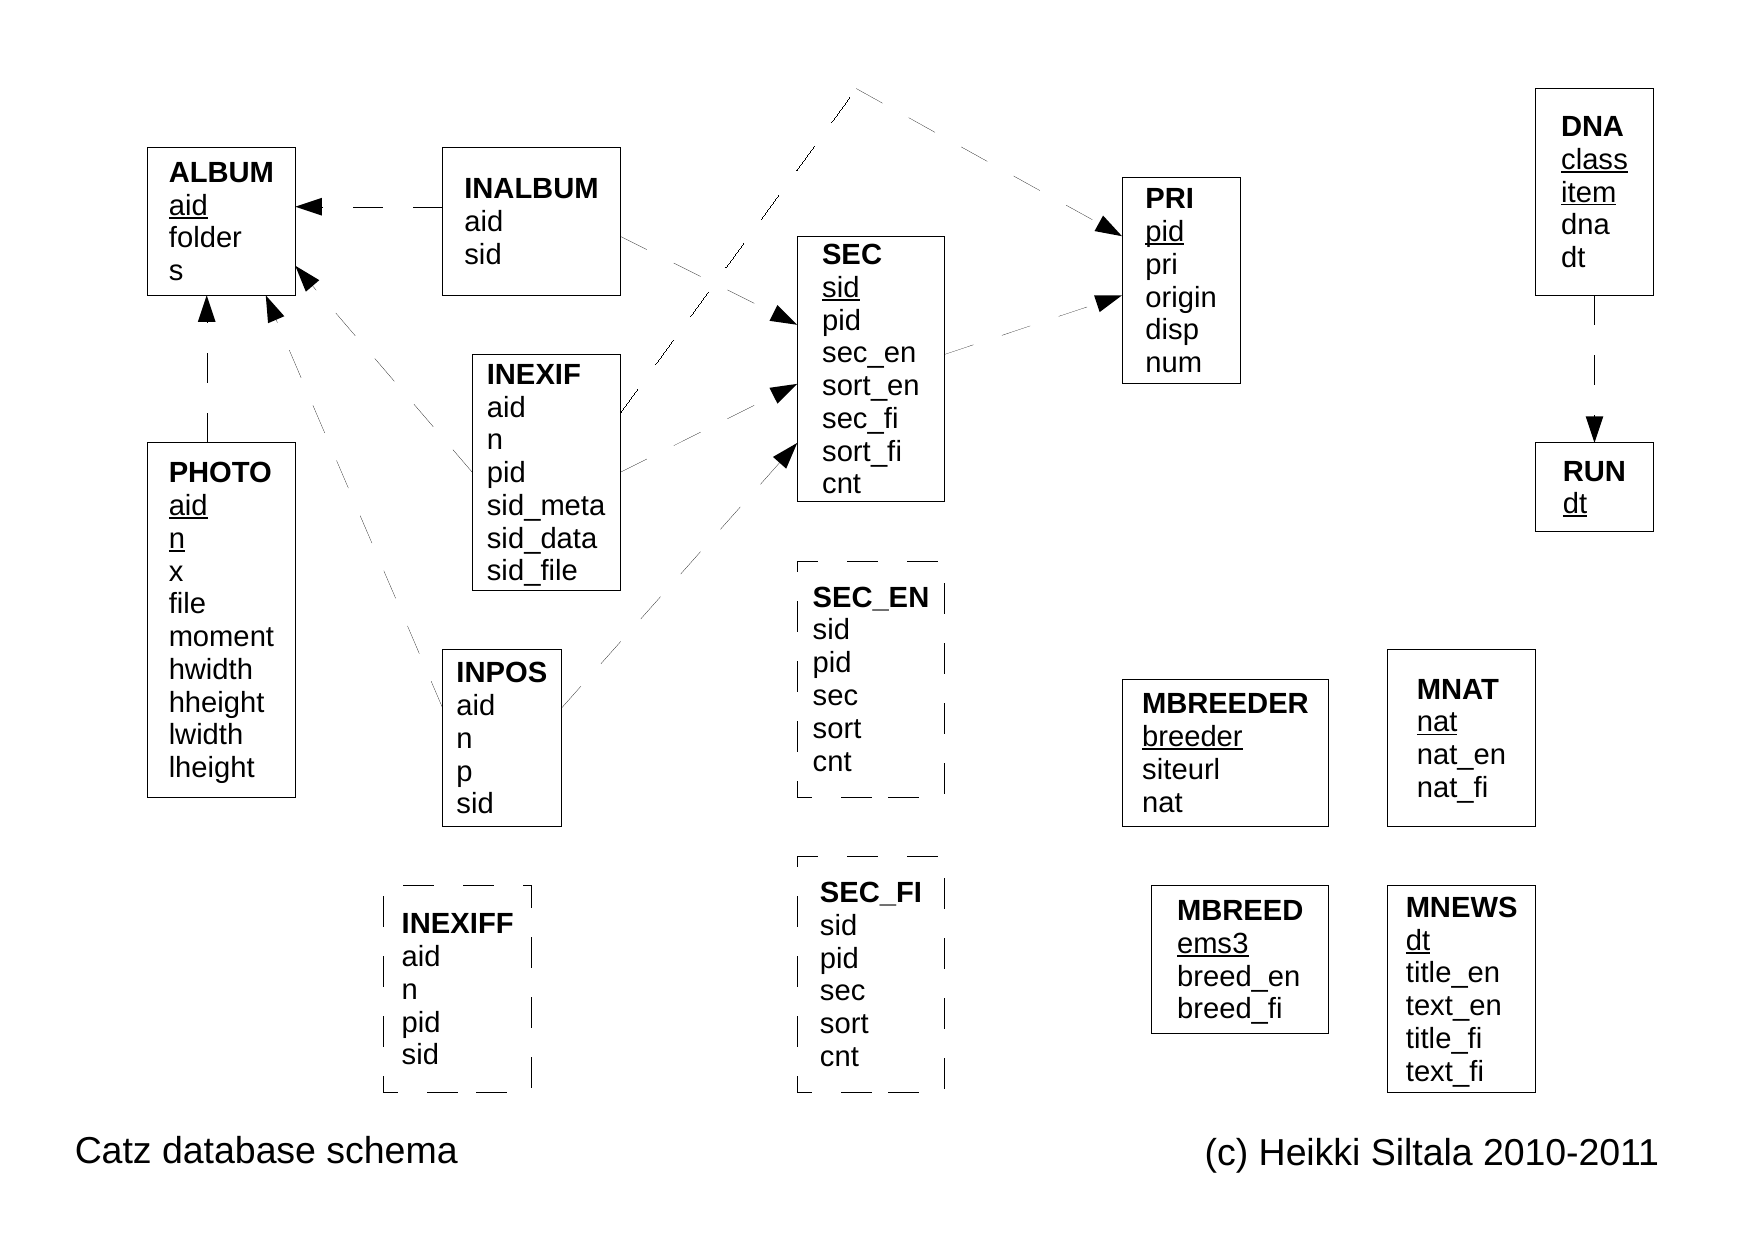

DNA
class
item
dna
dt
ALBUM
aid
folder
s
INALBUM
aid
sid
PRI
pid
pri
origin
disp
num
SEC
sid
pid
sec_en
sort_en
sec_fi
sort_fi
cnt
INEXIF
aid
n
pid
sid_meta
sid_data
sid_file
PHOTO
aid
n
x
file
moment
hwidth
hheight
lwidth
lheight
RUN
dt
SEC_EN
sid
pid
sec
sort
cnt
INPOS
aid
n
p
sid
MNAT
nat
nat_en
nat_fi
MBREEDER
breeder
siteurl
nat
SEC_FI
sid
pid
sec
sort
cnt
INEXIFF
aid
n
pid
sid
MBREED
ems3
breed_en
breed_fi
MNEWS
dt
title_en
text_en
title_fi
text_fi
Catz database schema
(c) Heikki Siltala 2010-2011